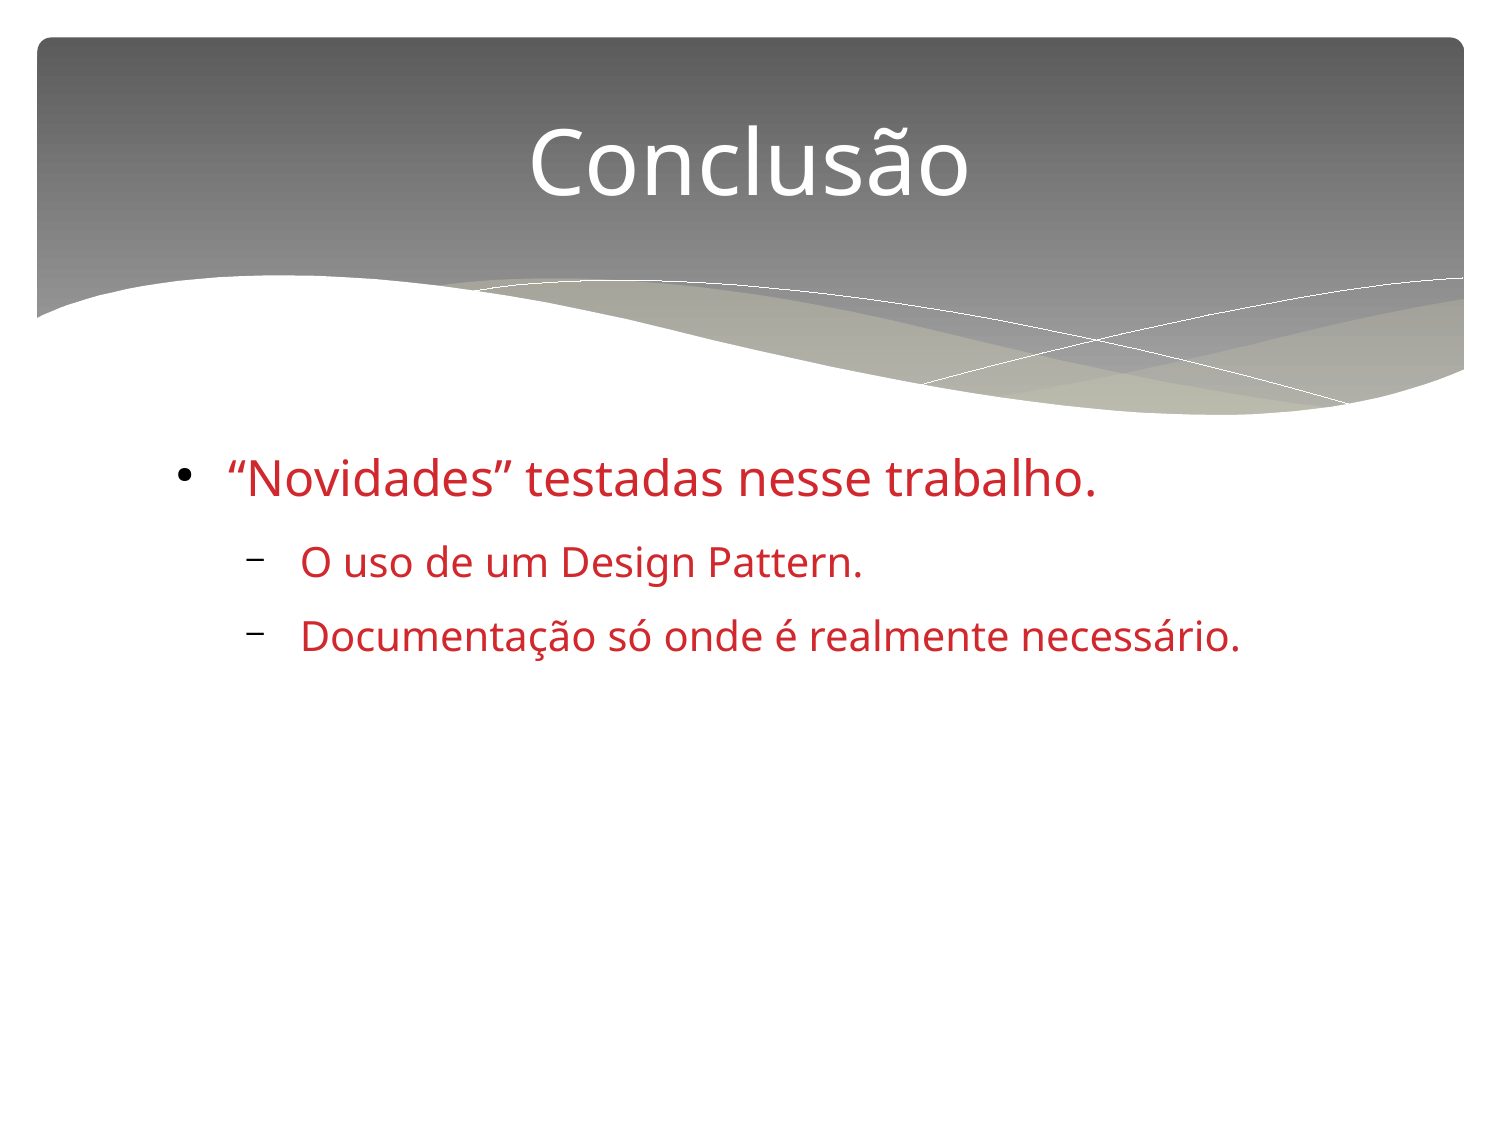

Conclusão
# “Novidades” testadas nesse trabalho.
O uso de um Design Pattern.
Documentação só onde é realmente necessário.